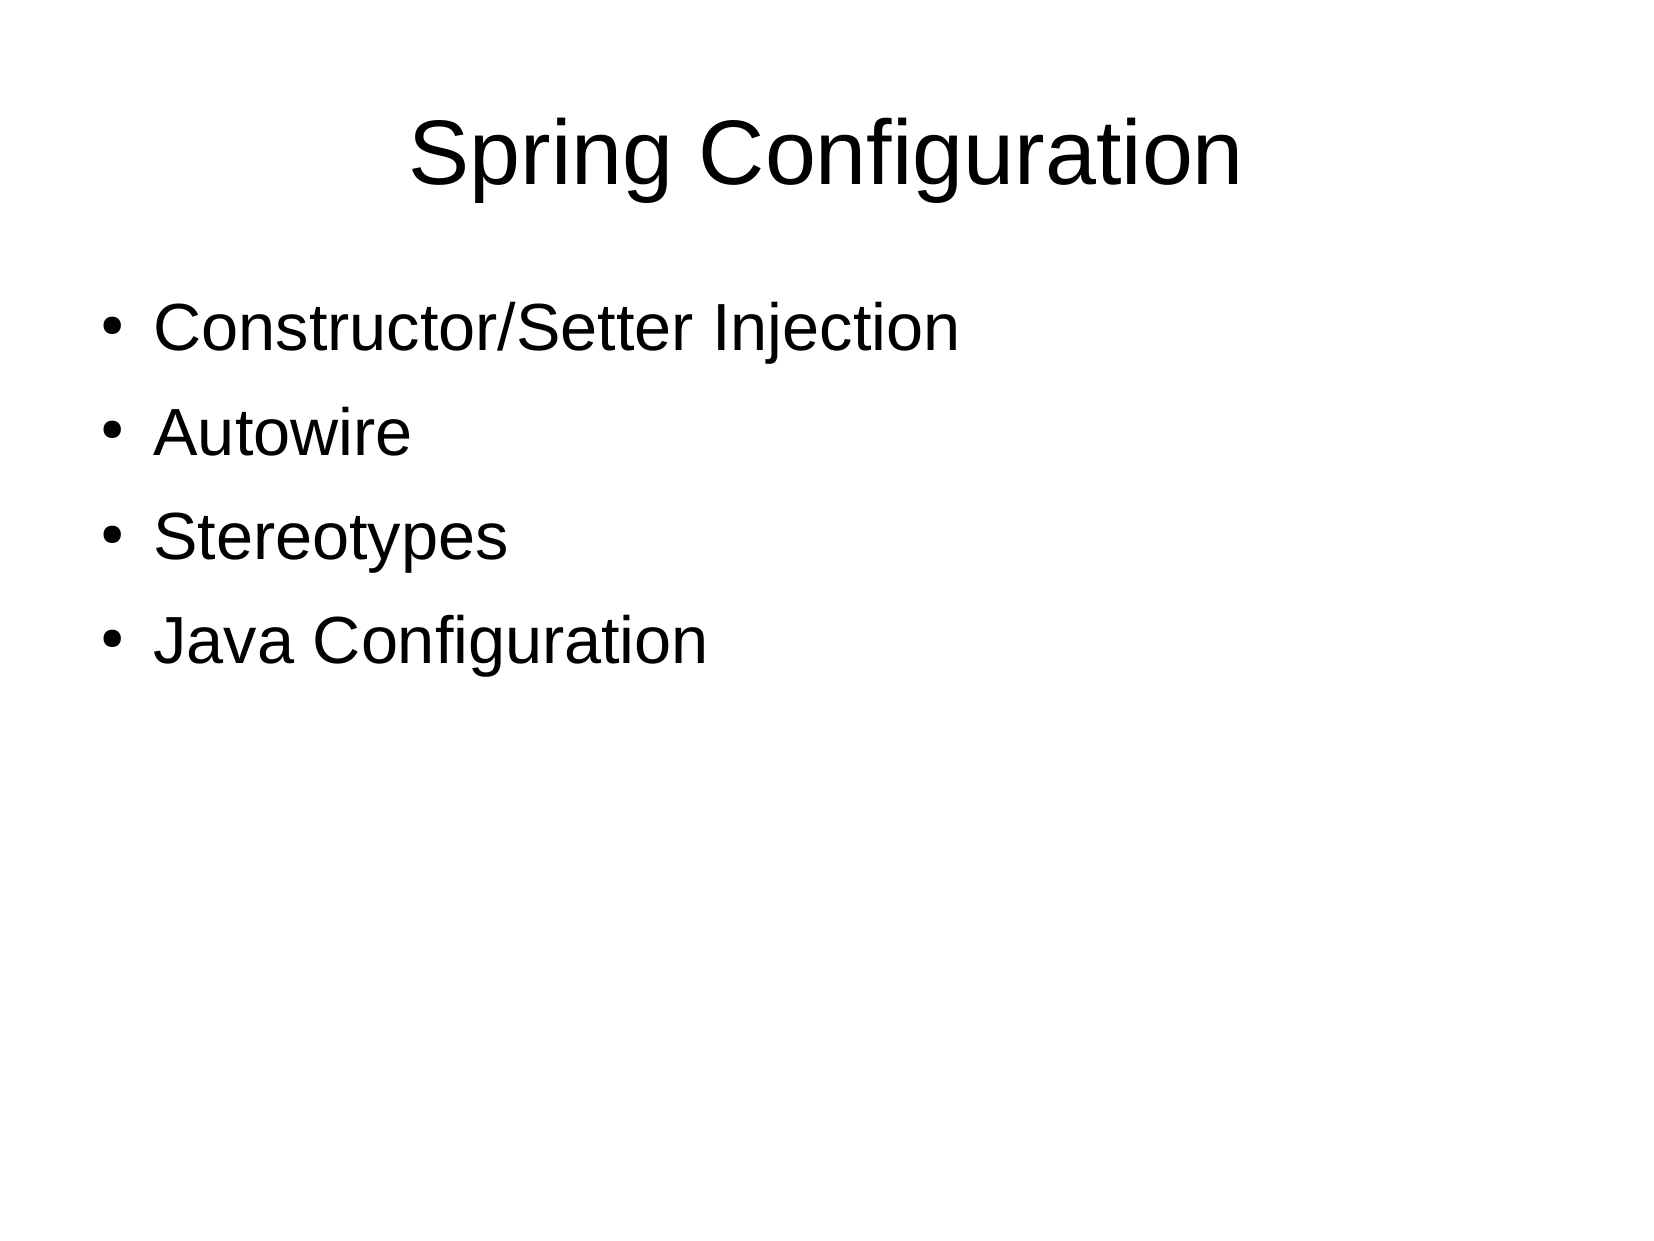

# Spring Configuration
Constructor/Setter Injection
Autowire
Stereotypes
Java Configuration